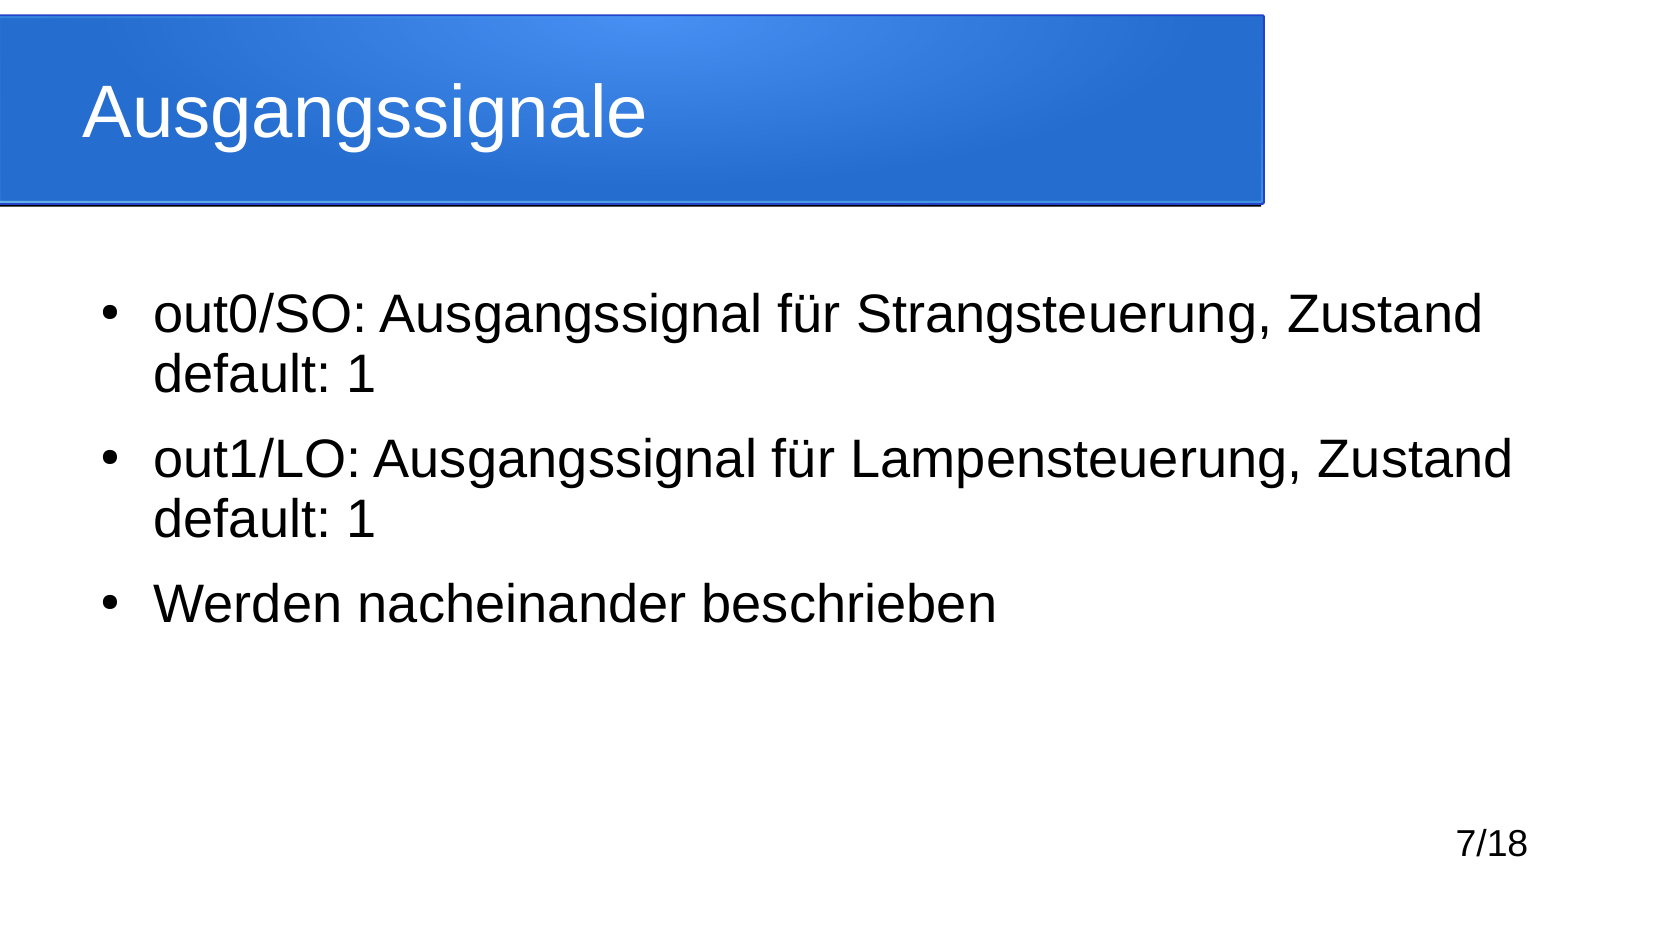

# Ausgangssignale
out0/SO: Ausgangssignal für Strangsteuerung, Zustand default: 1
out1/LO: Ausgangssignal für Lampensteuerung, Zustand default: 1
Werden nacheinander beschrieben
7/18